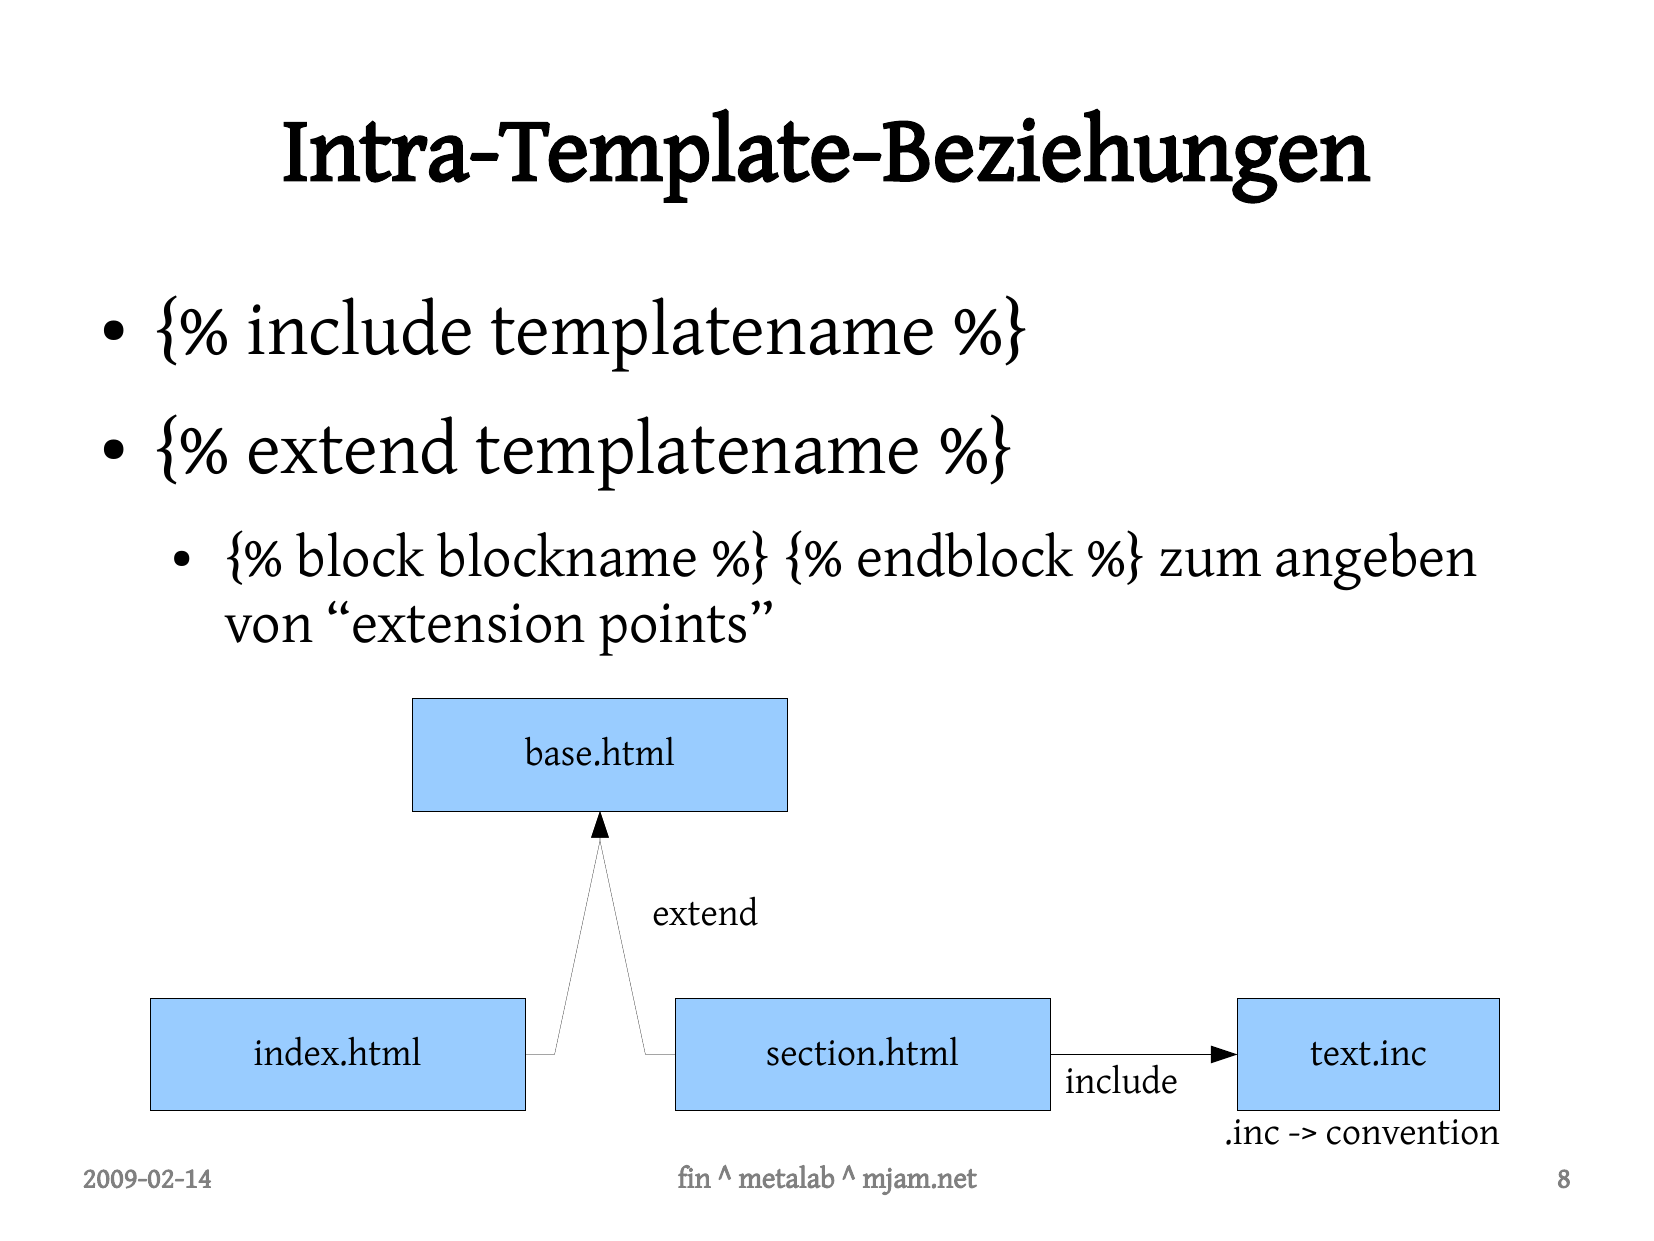

# Intra-Template-Beziehungen
{% include templatename %}
{% extend templatename %}
{% block blockname %} {% endblock %} zum angeben von “extension points”
base.html
extend
index.html
section.html
text.inc
include
.inc -> convention
2009-02-14
fin ^ metalab ^ mjam.net
8